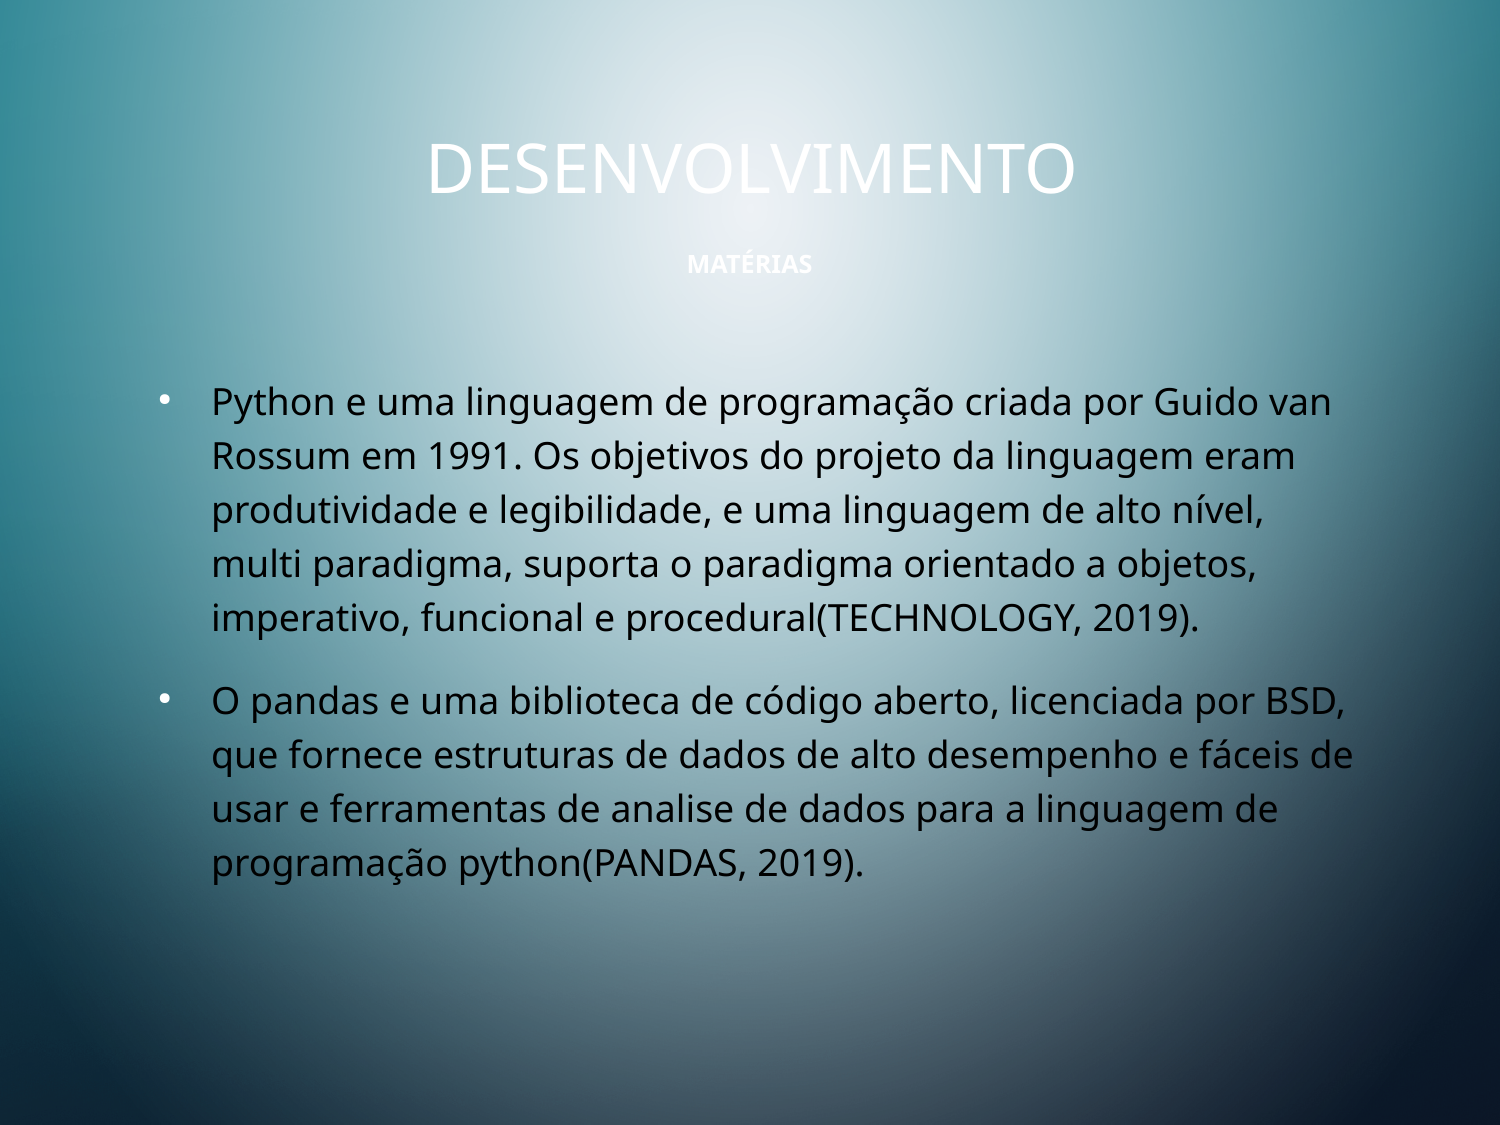

Desenvolvimento
# matérias
Python e uma linguagem de programação criada por Guido van Rossum em 1991. Os objetivos do projeto da linguagem eram produtividade e legibilidade, e uma linguagem de alto nível, multi paradigma, suporta o paradigma orientado a objetos, imperativo, funcional e procedural(TECHNOLOGY, 2019).
O pandas e uma biblioteca de código aberto, licenciada por BSD, que fornece estruturas de dados de alto desempenho e fáceis de usar e ferramentas de analise de dados para a linguagem de programação python(PANDAS, 2019).